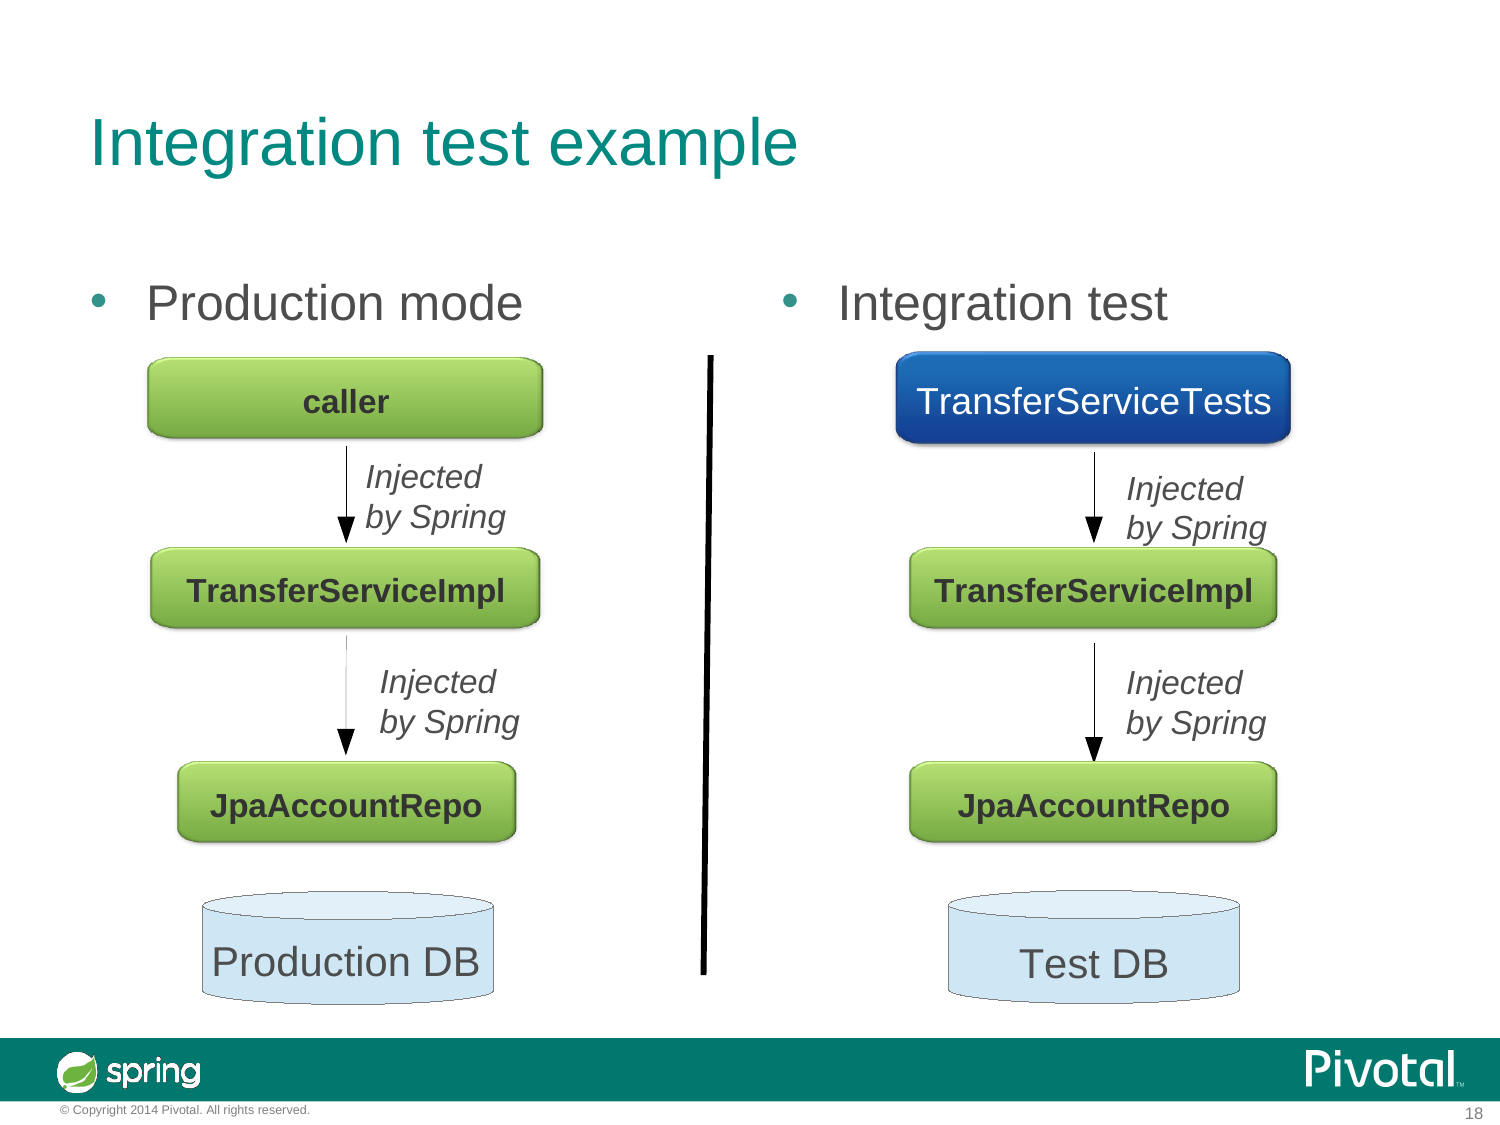

# Integration test example
Production mode
Integration test
TransferServiceTests
caller
Injected
by Spring
Injected
by Spring
TransferServiceImpl
TransferServiceImpl
Injected
by Spring
Injected
by Spring
JpaAccountRepo
JpaAccountRepo
Test DB
Production DB